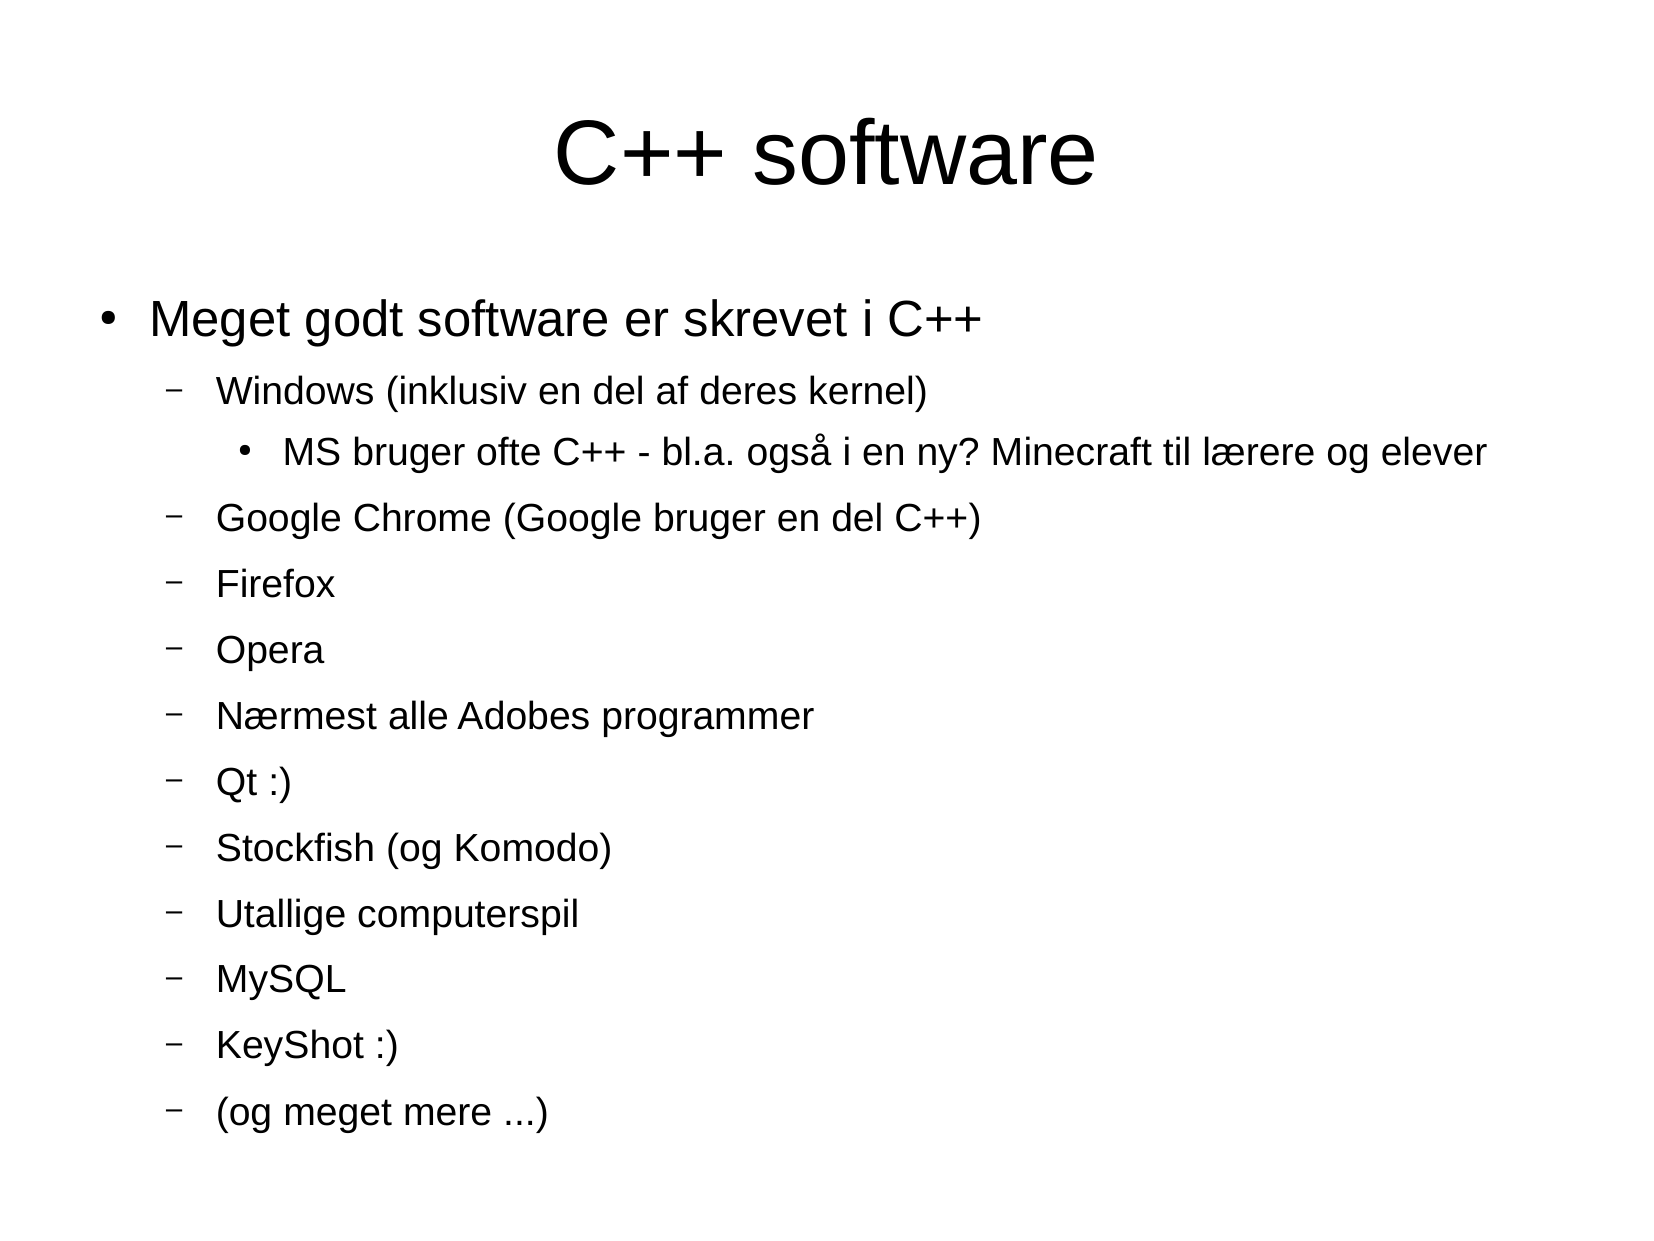

# C++ software
Meget godt software er skrevet i C++
Windows (inklusiv en del af deres kernel)
MS bruger ofte C++ - bl.a. også i en ny? Minecraft til lærere og elever
Google Chrome (Google bruger en del C++)
Firefox
Opera
Nærmest alle Adobes programmer
Qt :)
Stockfish (og Komodo)
Utallige computerspil
MySQL
KeyShot :)
(og meget mere ...)